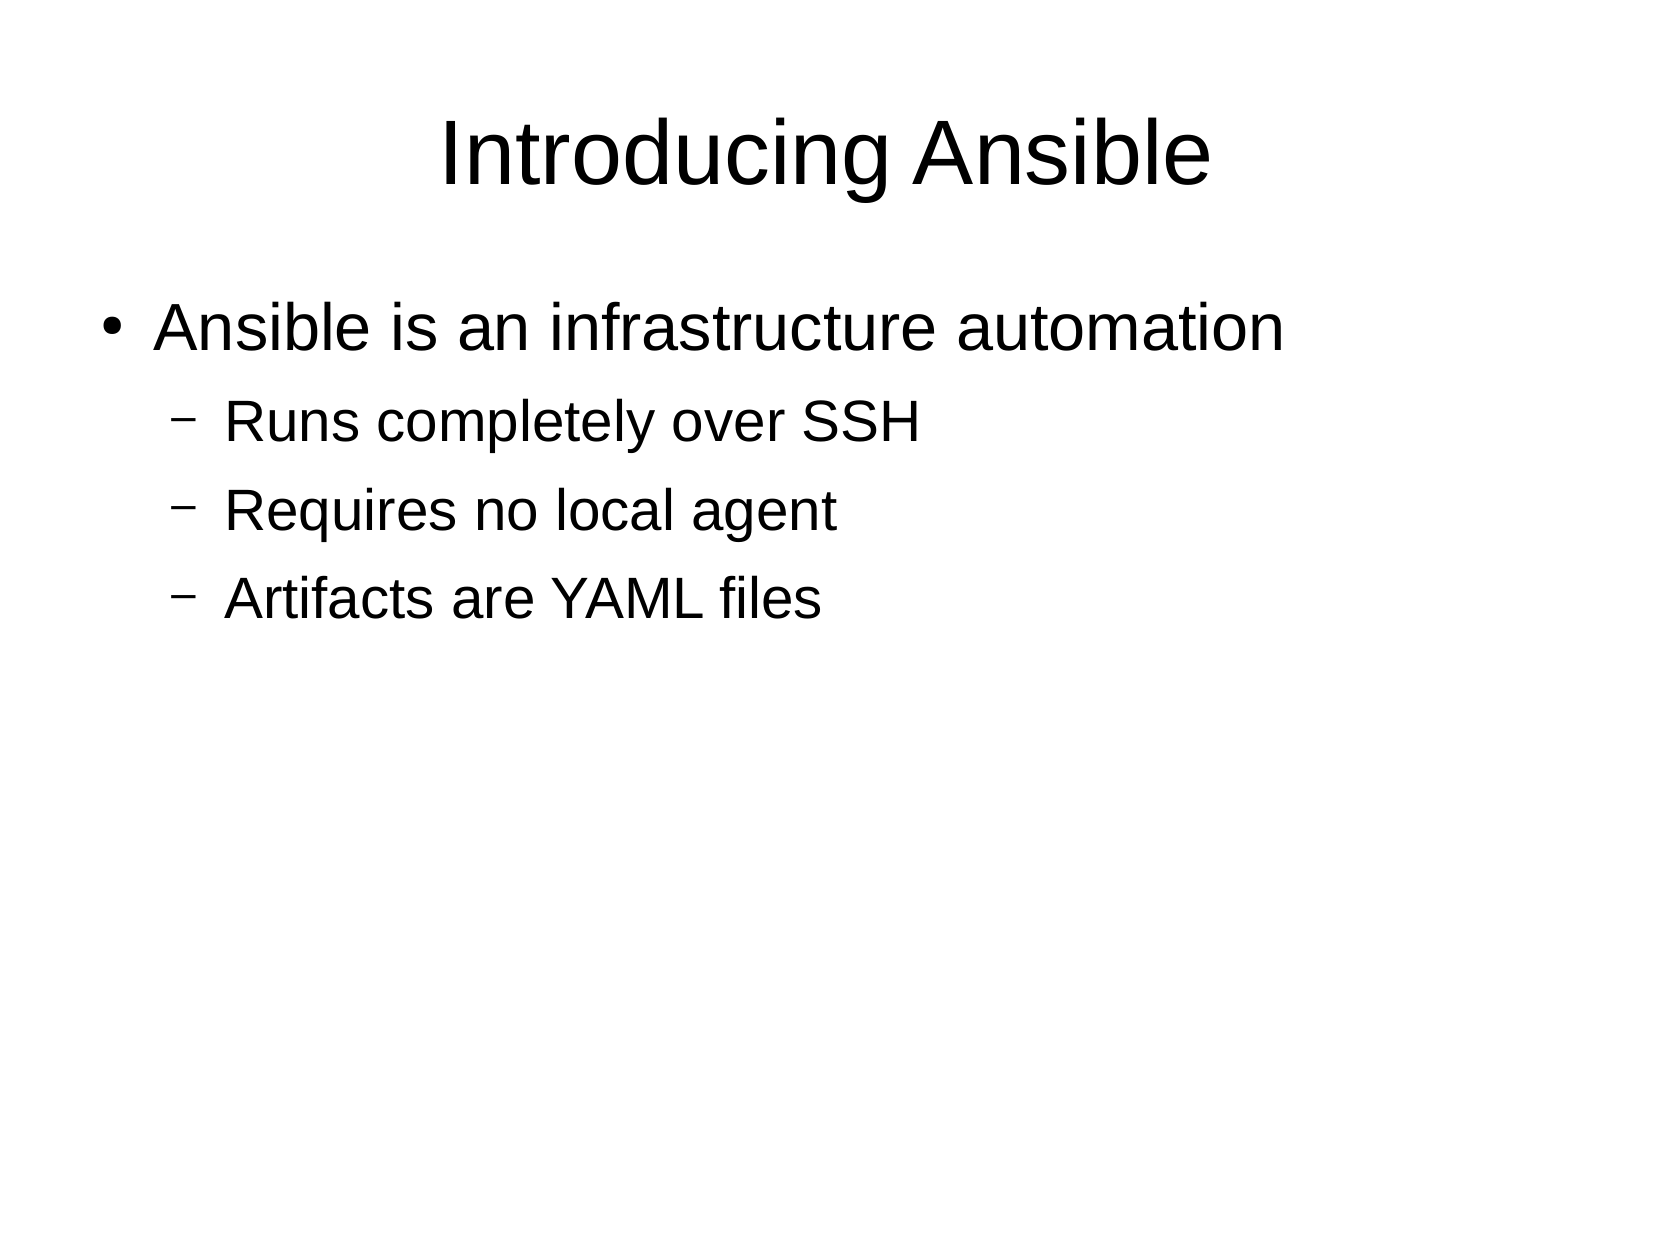

# Introducing Ansible
Ansible is an infrastructure automation
Runs completely over SSH
Requires no local agent
Artifacts are YAML files